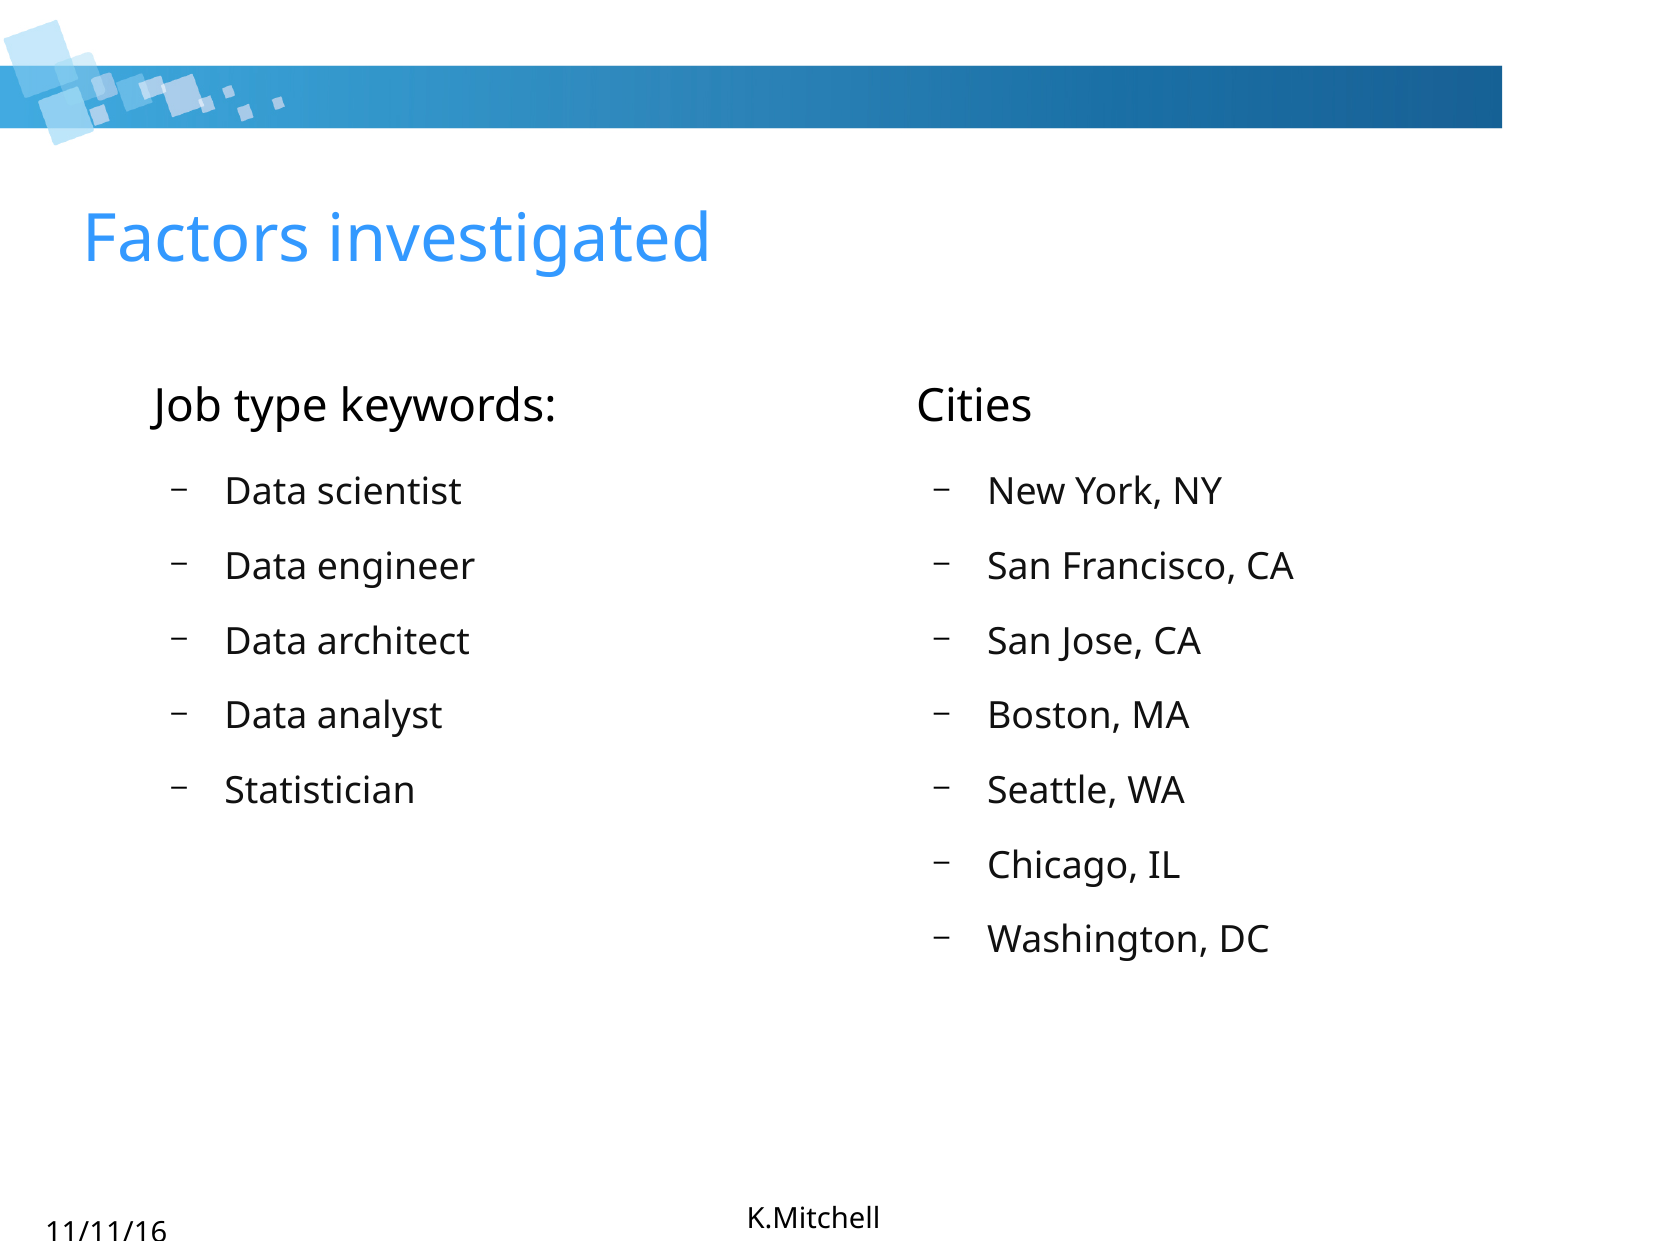

# Factors investigated
Job type keywords:
Data scientist
Data engineer
Data architect
Data analyst
Statistician
Cities
New York, NY
San Francisco, CA
San Jose, CA
Boston, MA
Seattle, WA
Chicago, IL
Washington, DC
K.Mitchell